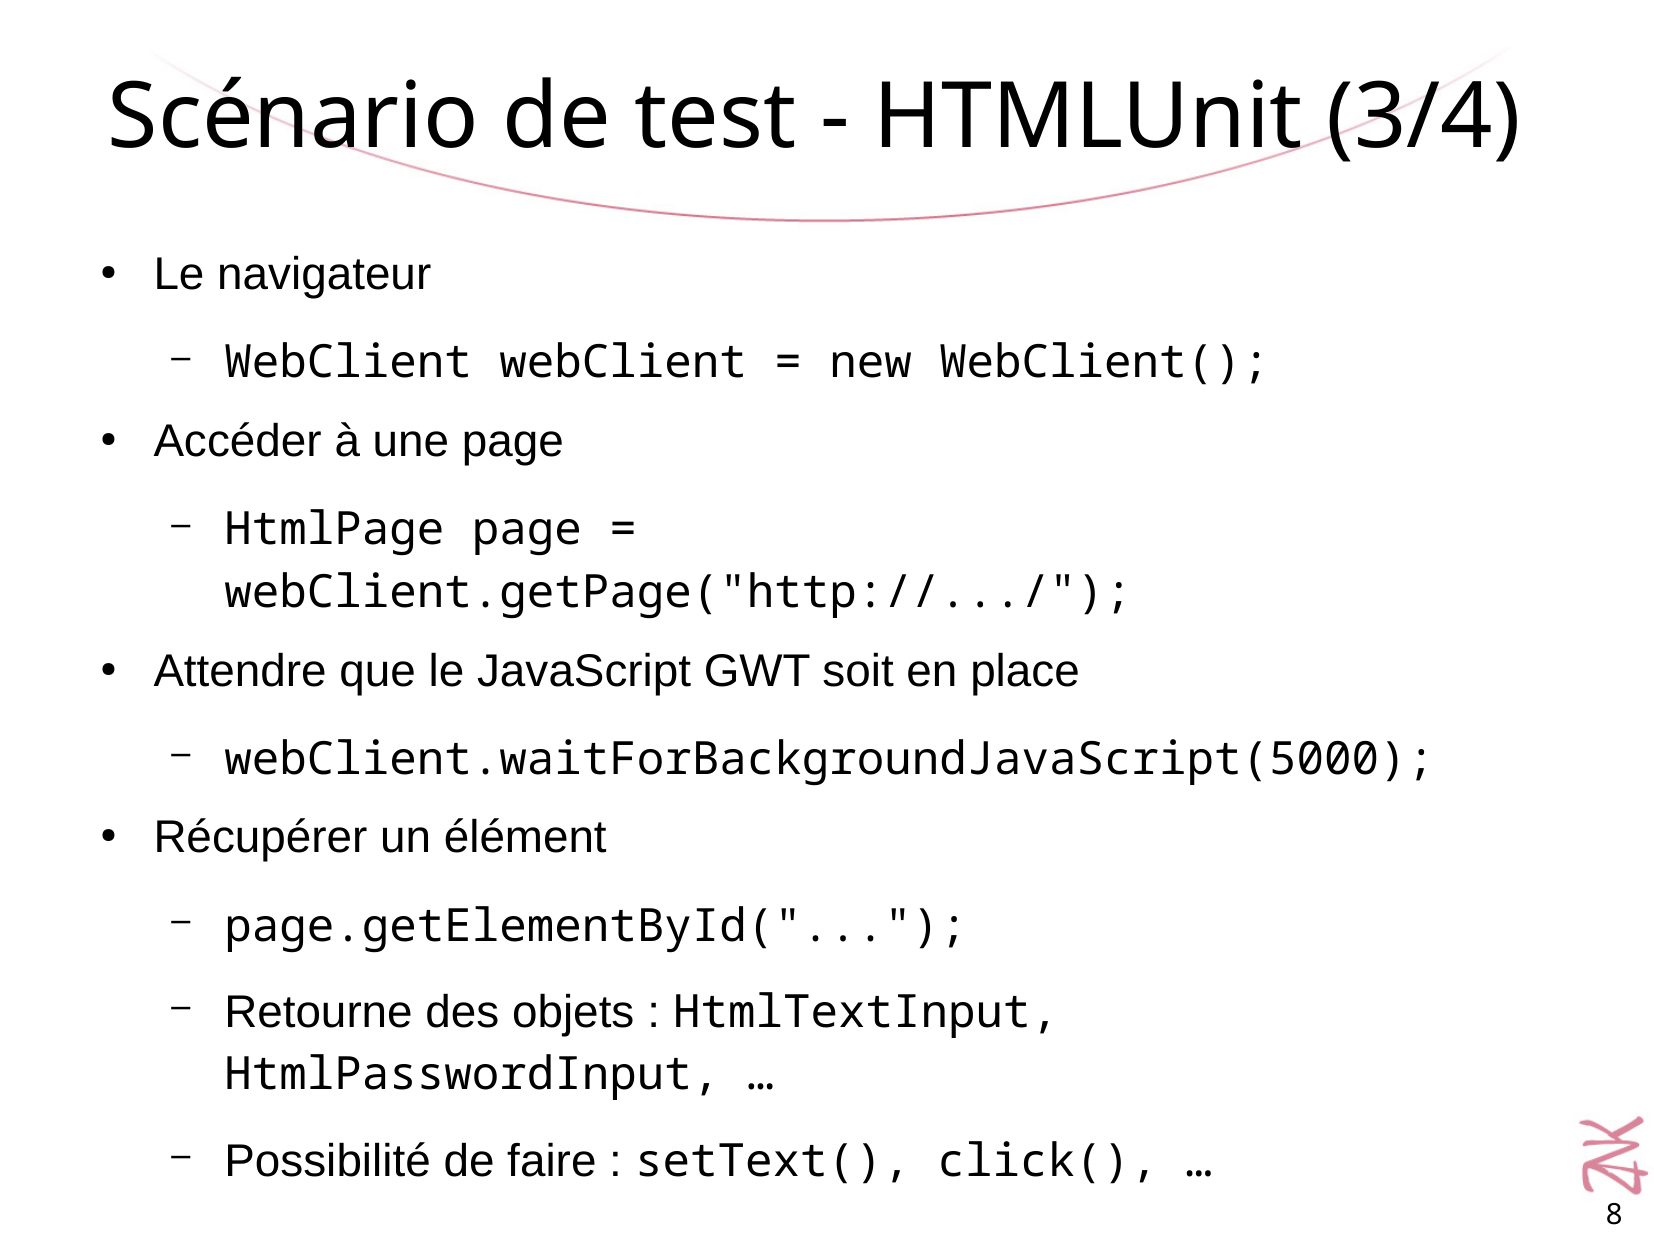

# Scénario de test - HTMLUnit (3/4)
Le navigateur
WebClient webClient = new WebClient();
Accéder à une page
HtmlPage page = webClient.getPage("http://.../");
Attendre que le JavaScript GWT soit en place
webClient.waitForBackgroundJavaScript(5000);
Récupérer un élément
page.getElementById("...");
Retourne des objets : HtmlTextInput, HtmlPasswordInput, …
Possibilité de faire : setText(), click(), …
8